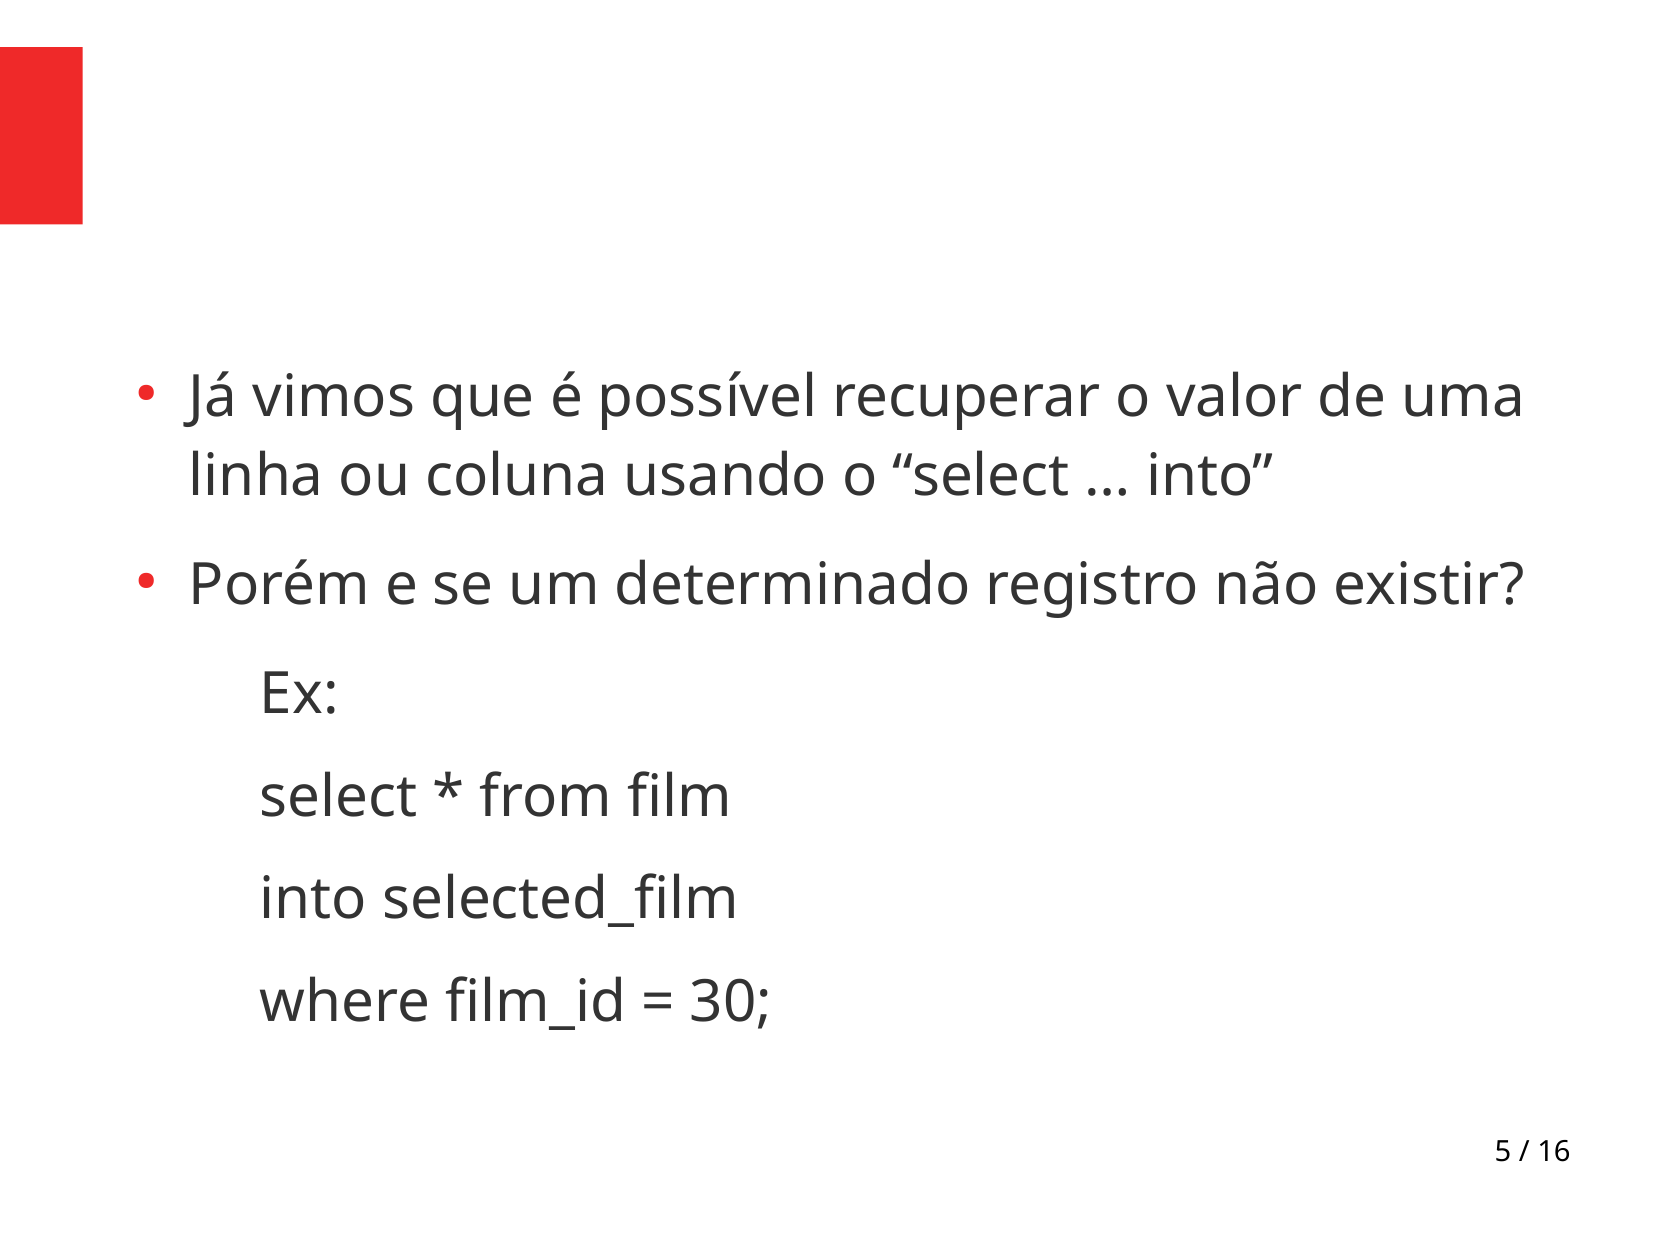

#
Já vimos que é possível recuperar o valor de uma linha ou coluna usando o “select … into”
Porém e se um determinado registro não existir?
Ex:
select * from film
into selected_film
where film_id = 30;
5